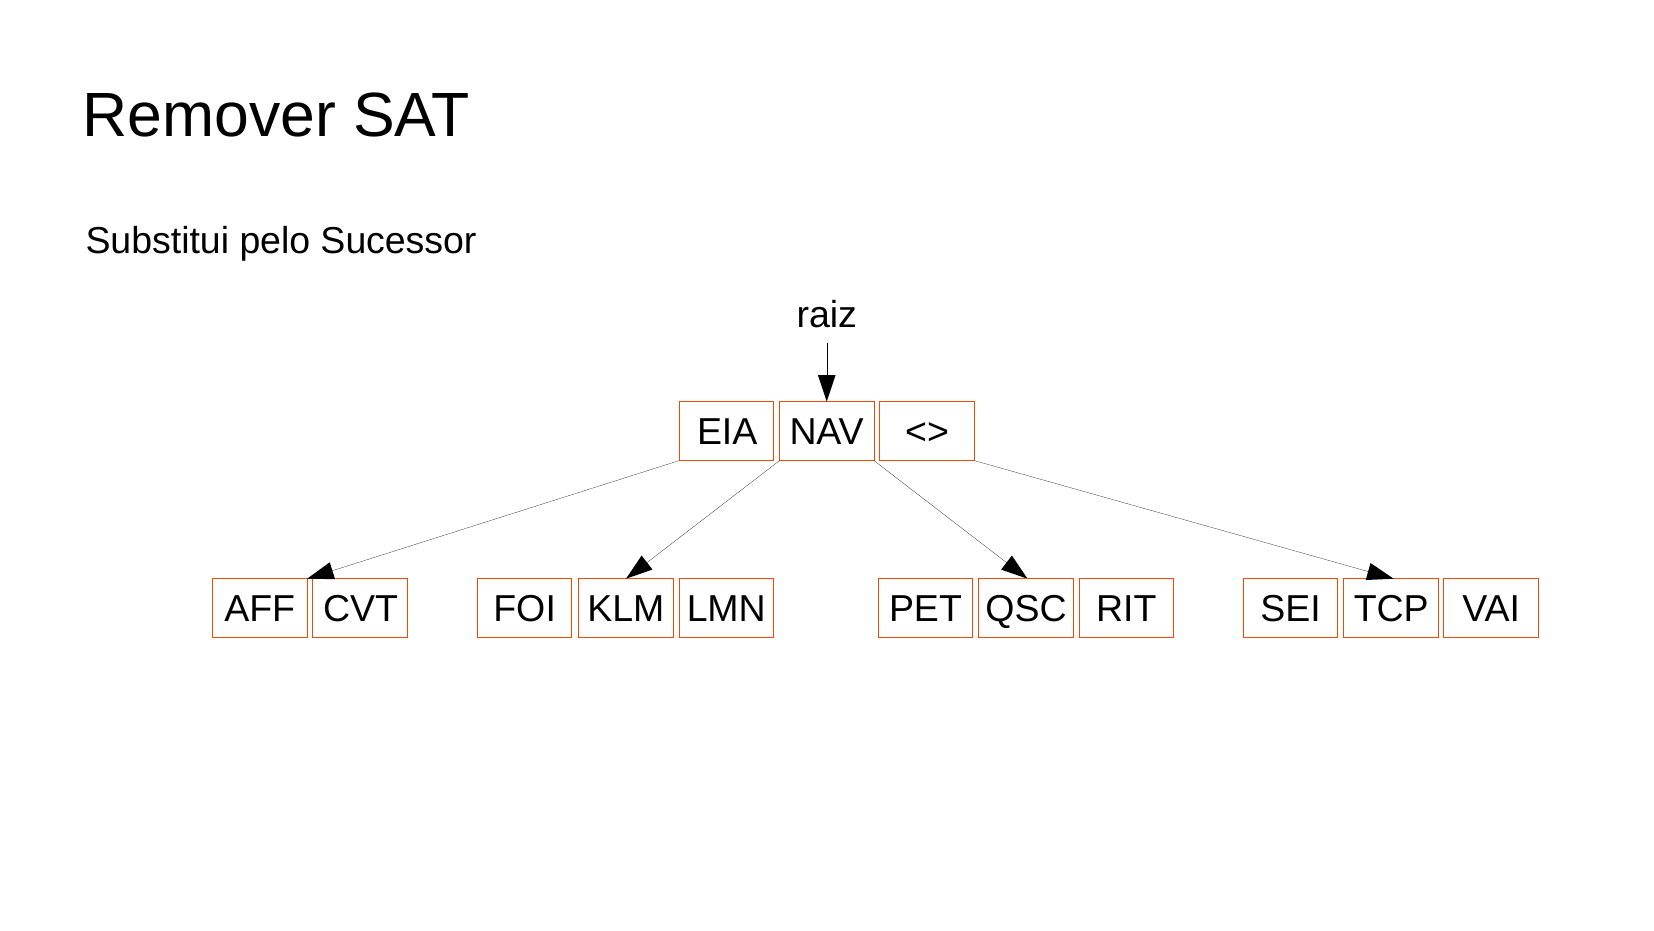

# Remover SAT
Substitui pelo Sucessor
raiz
 EIA
NAV
 <>
AFF
 CVT
FOI
 KLM
LMN
 PET
QSC
RIT
 SEI
 TCP
VAI